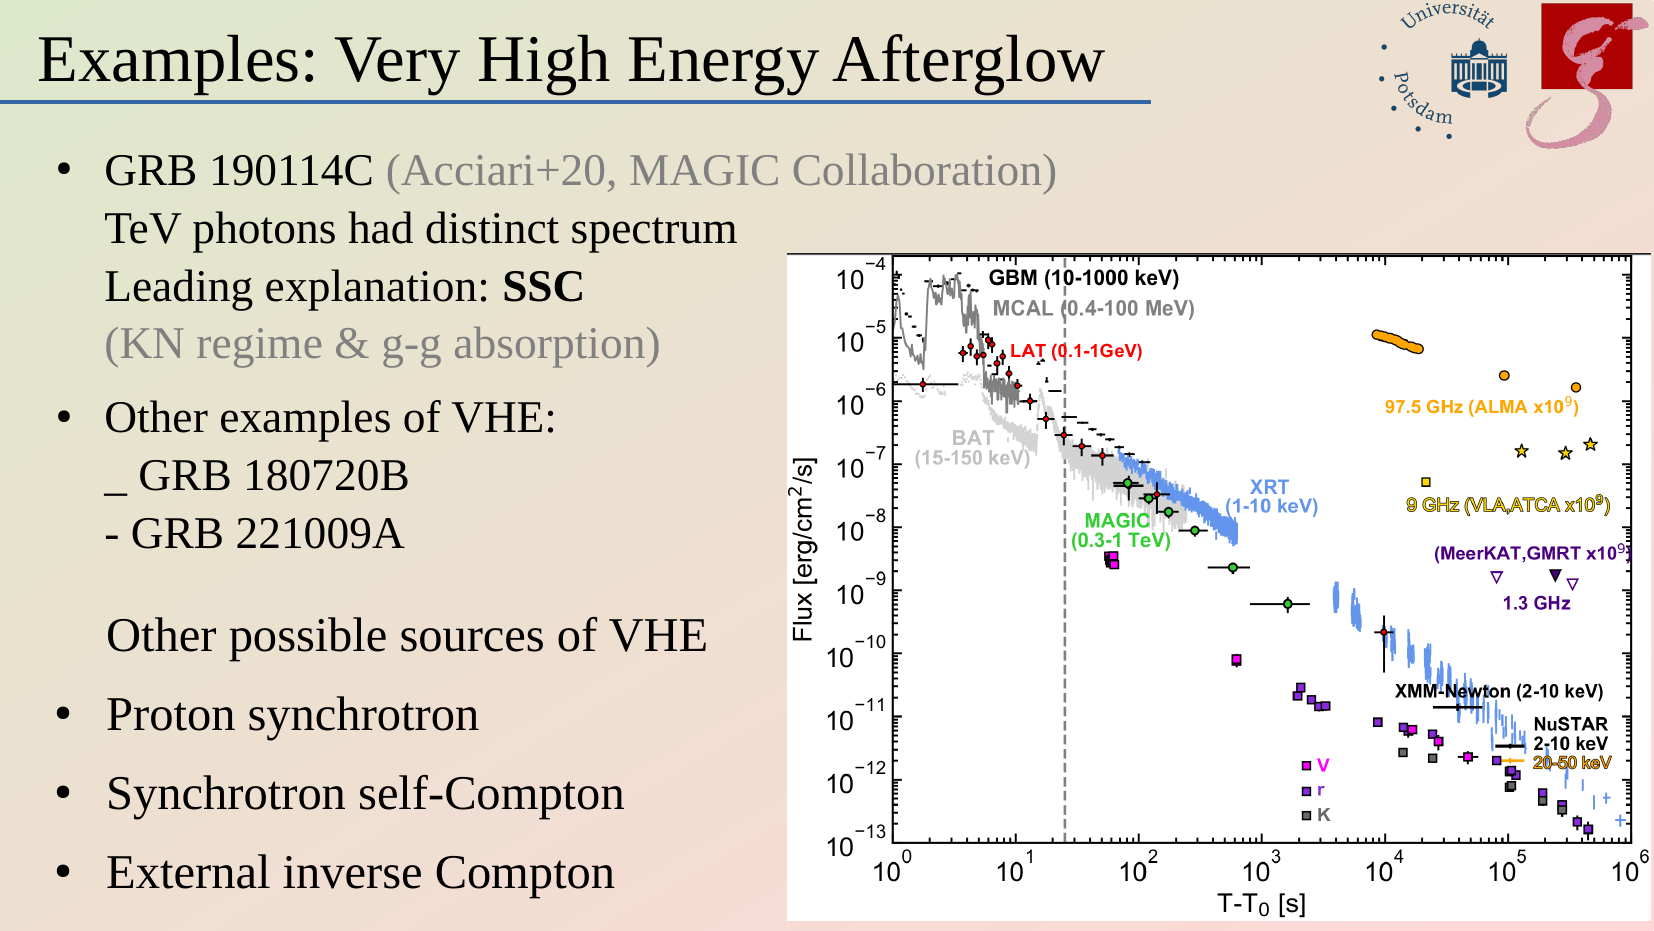

# Examples: Very High Energy Afterglow
GRB 190114C (Acciari+20, MAGIC Collaboration)
TeV photons had distinct spectrum
Leading explanation: SSC
(KN regime & g-g absorption)
Other examples of VHE:
_ GRB 180720B
- GRB 221009A
Other possible sources of VHE
Proton synchrotron
Synchrotron self-Compton
External inverse Compton